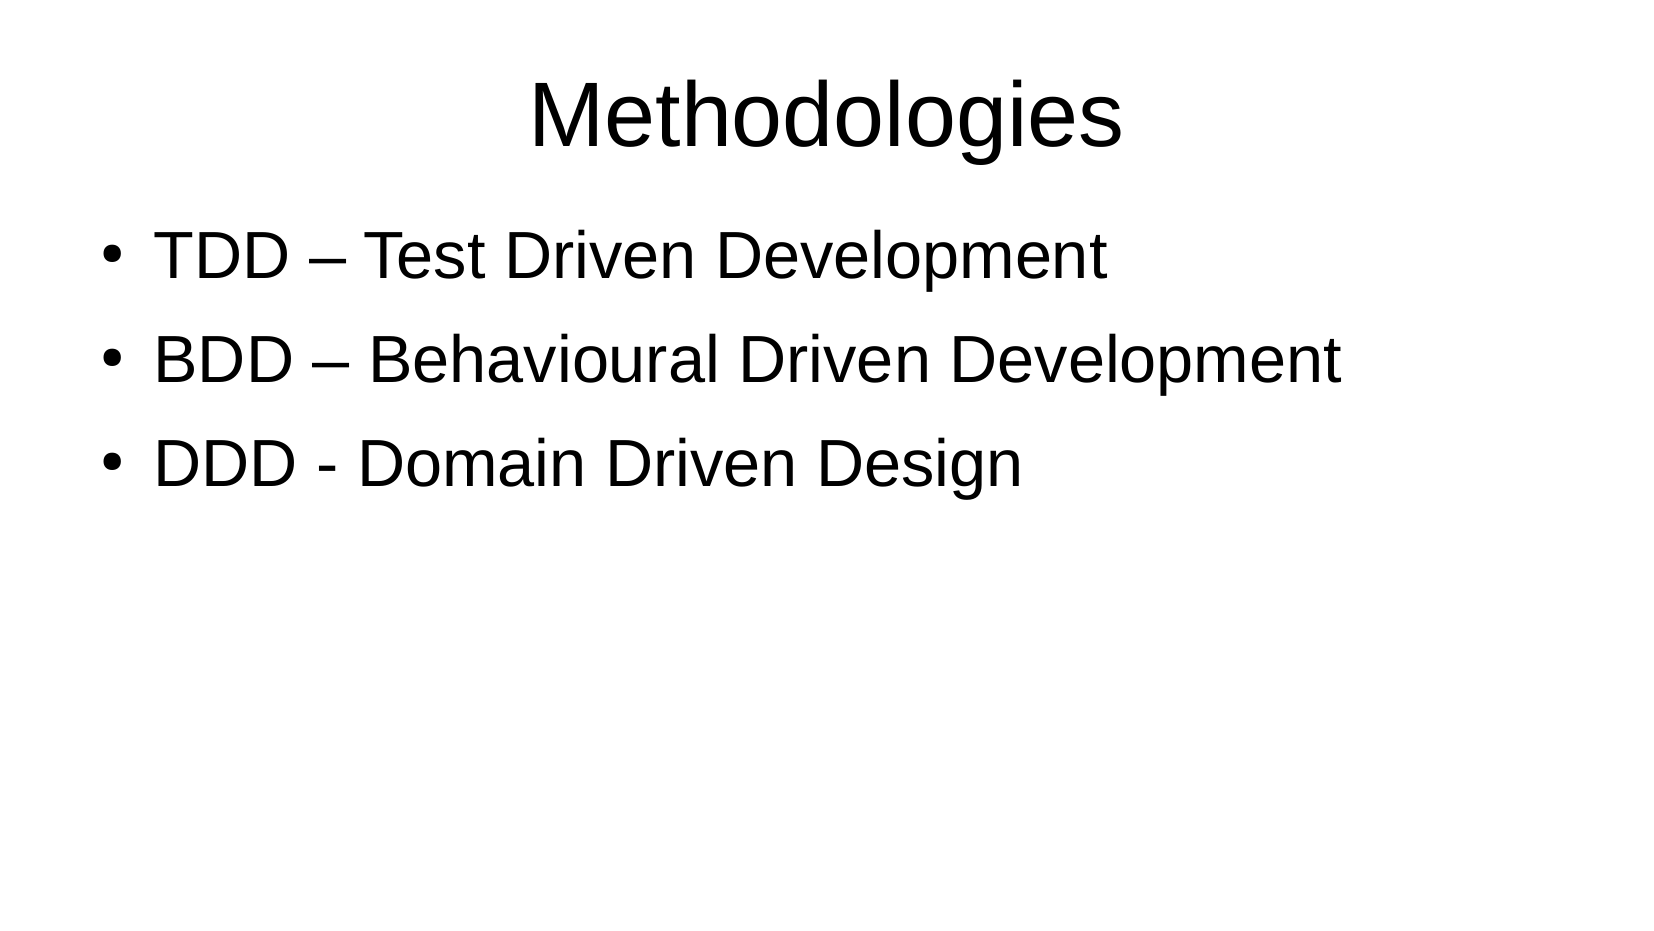

# Methodologies
TDD – Test Driven Development
BDD – Behavioural Driven Development
DDD - Domain Driven Design